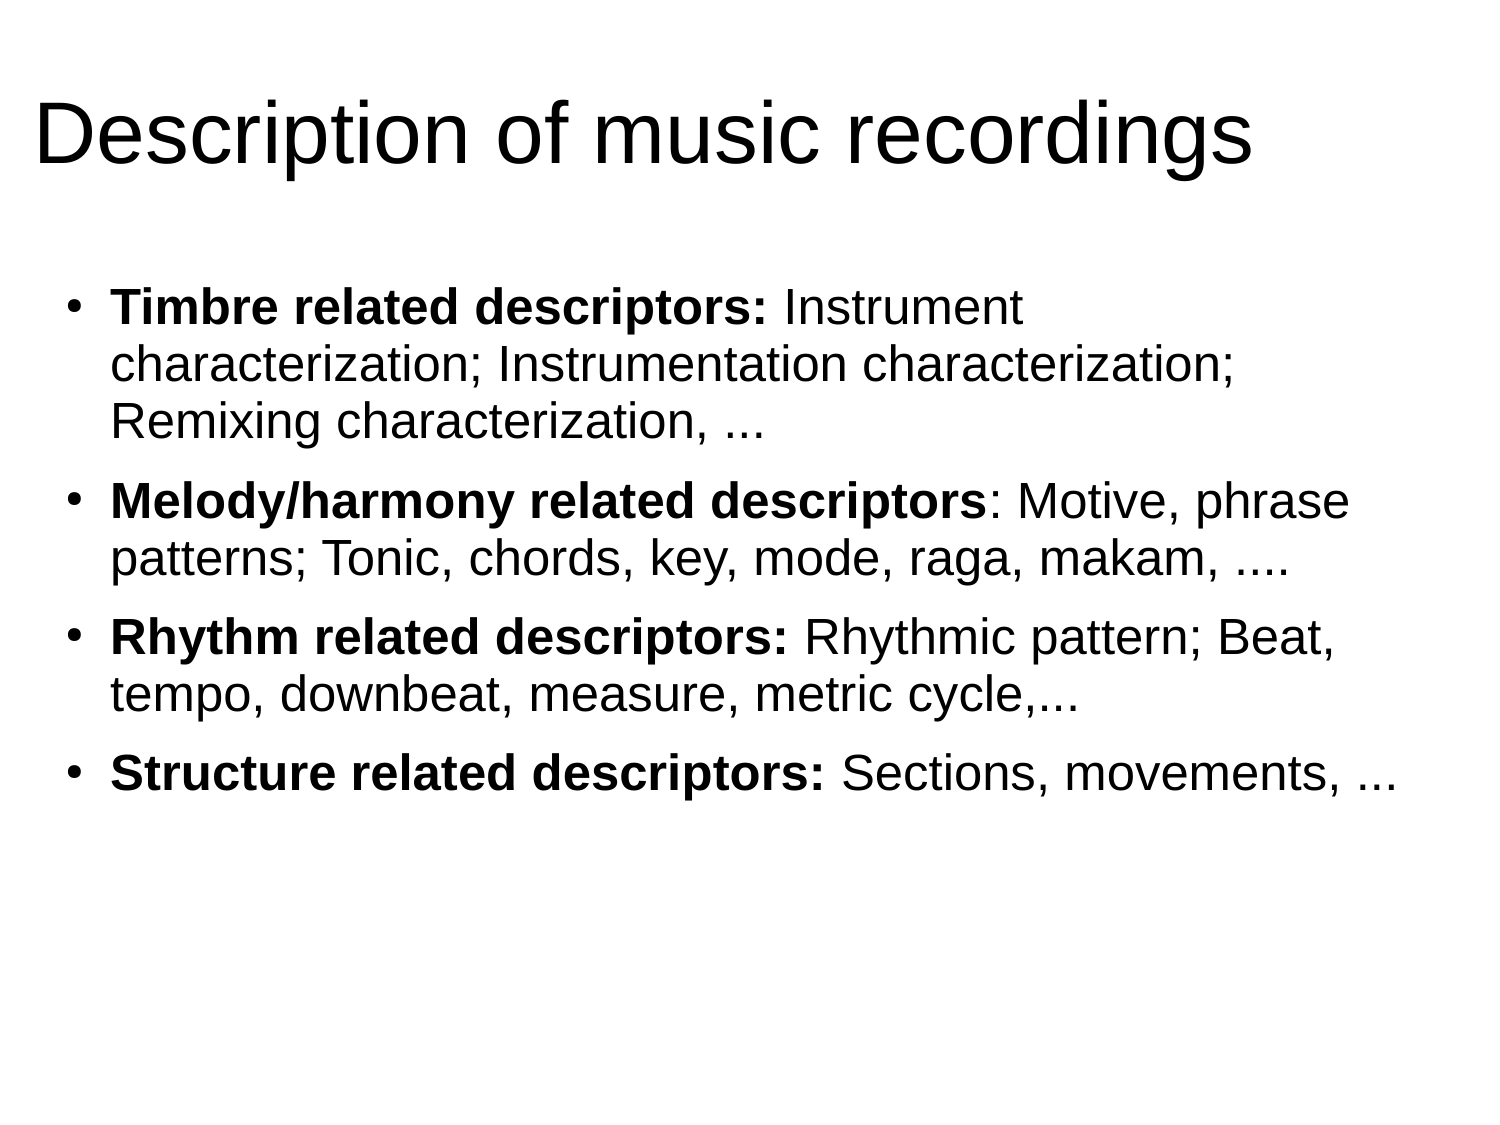

# Description of music recordings
Timbre related descriptors: Instrument characterization; Instrumentation characterization; Remixing characterization, ...
Melody/harmony related descriptors: Motive, phrase patterns; Tonic, chords, key, mode, raga, makam, ....
Rhythm related descriptors: Rhythmic pattern; Beat, tempo, downbeat, measure, metric cycle,...
Structure related descriptors: Sections, movements, ...